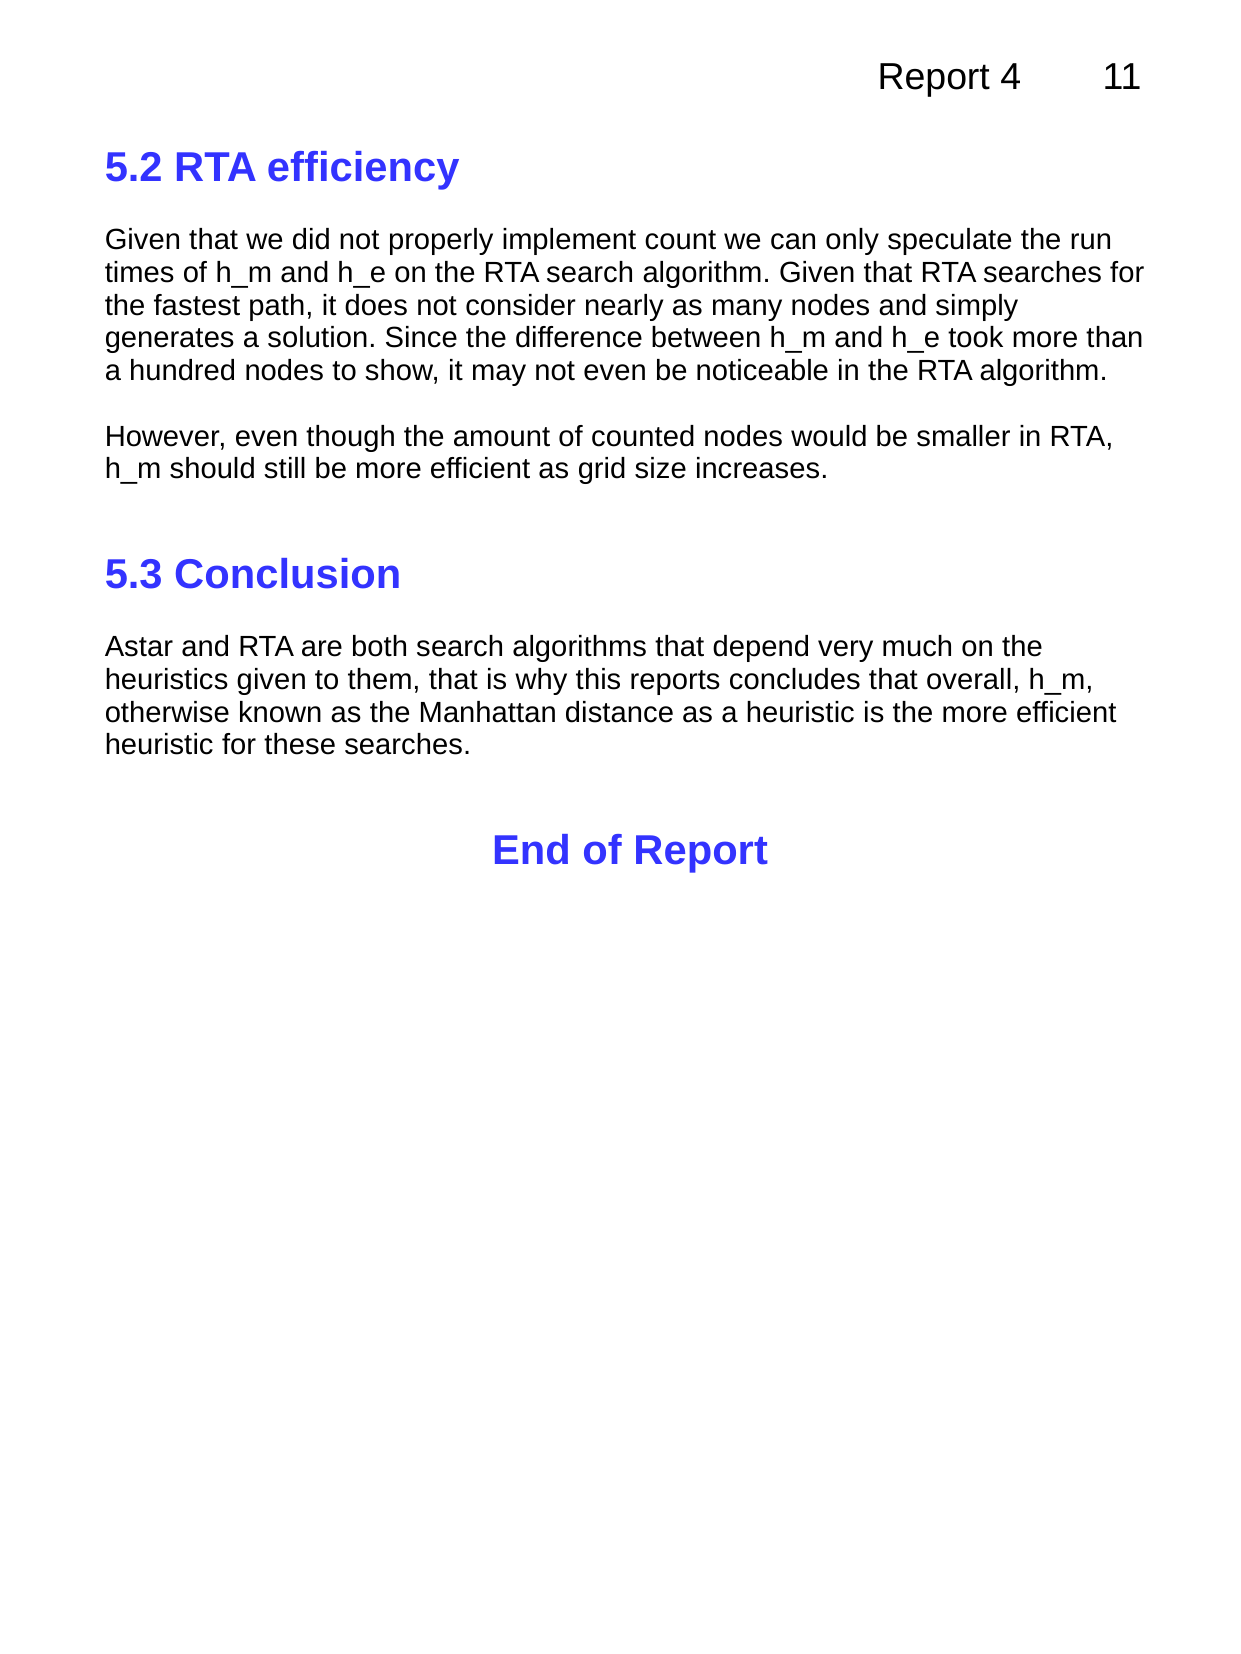

Report 4		11
5.2 RTA efficiency
Given that we did not properly implement count we can only speculate the run times of h_m and h_e on the RTA search algorithm. Given that RTA searches for the fastest path, it does not consider nearly as many nodes and simply generates a solution. Since the difference between h_m and h_e took more than a hundred nodes to show, it may not even be noticeable in the RTA algorithm.
However, even though the amount of counted nodes would be smaller in RTA, h_m should still be more efficient as grid size increases.
5.3 Conclusion
Astar and RTA are both search algorithms that depend very much on the heuristics given to them, that is why this reports concludes that overall, h_m, otherwise known as the Manhattan distance as a heuristic is the more efficient heuristic for these searches.
End of Report